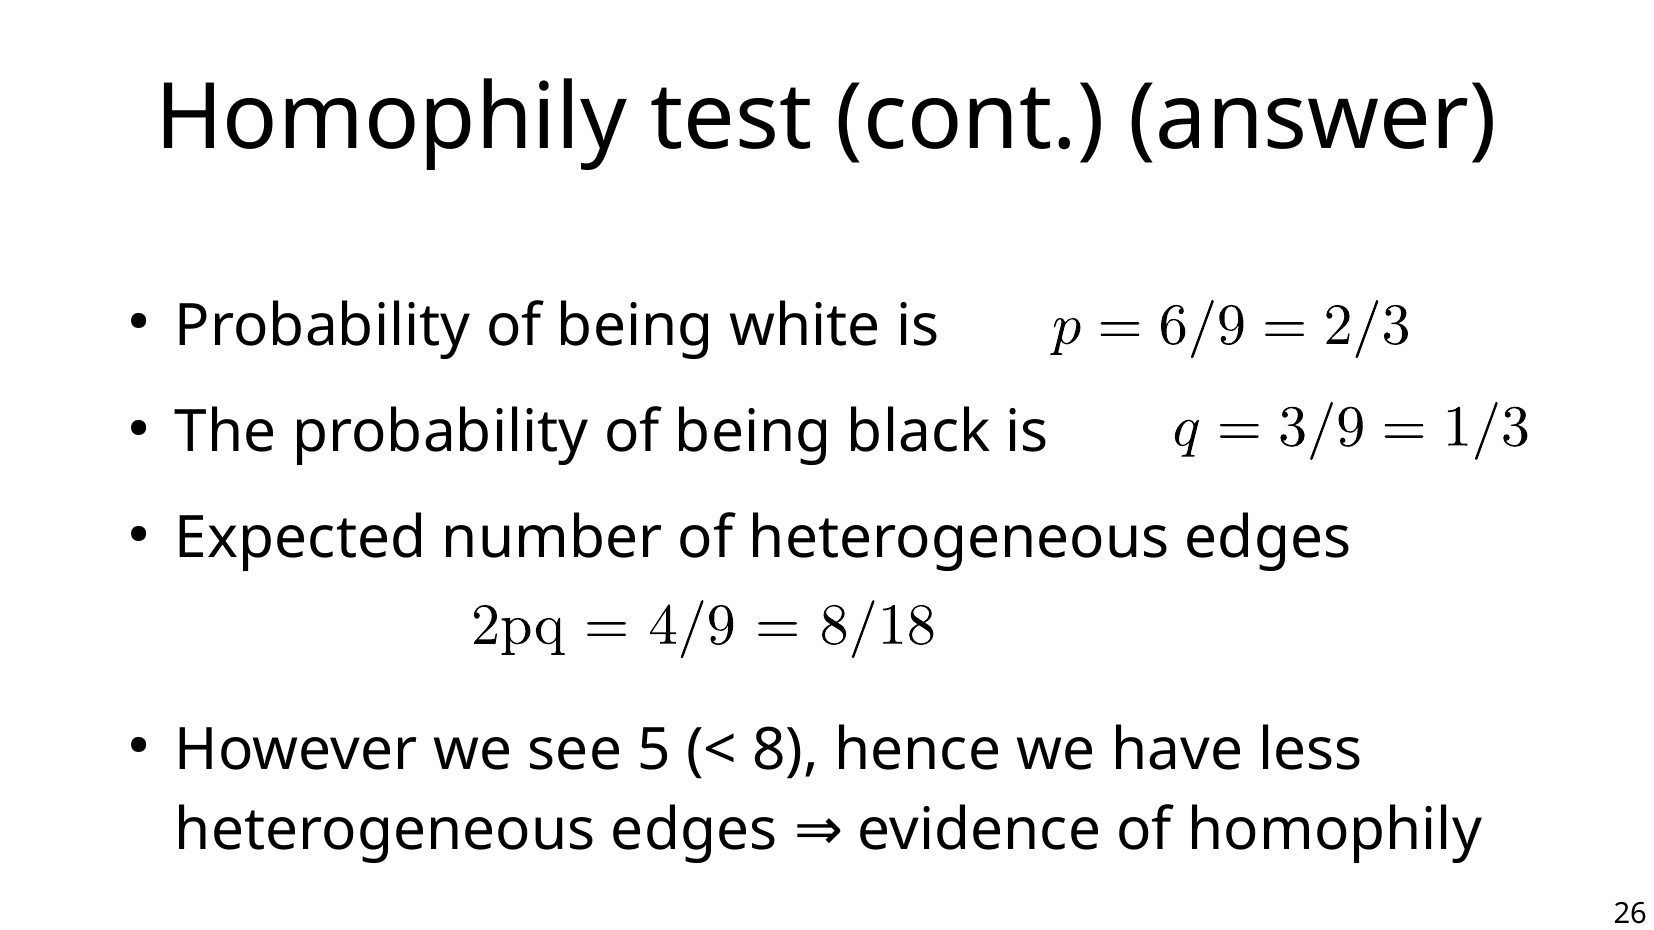

# Homophily test (cont.) (answer)
Probability of being white is
The probability of being black is
Expected number of heterogeneous edges
However we see 5 (< 8), hence we have less heterogeneous edges ⇒ evidence of homophily
26